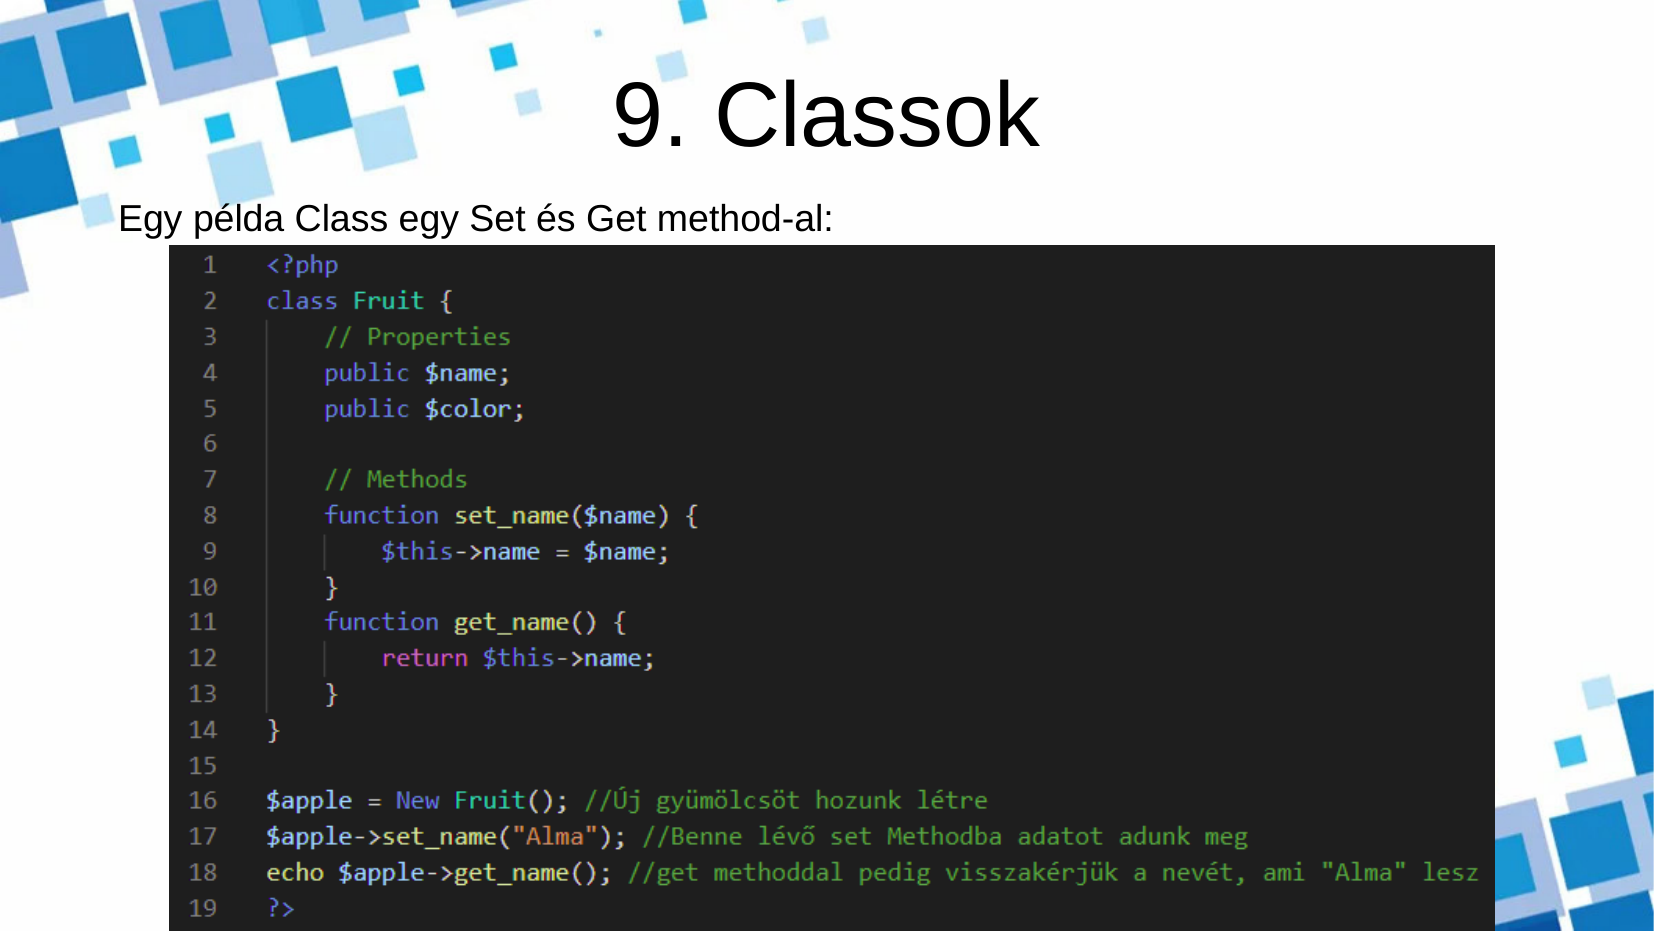

# 9. Classok
Egy példa Class egy Set és Get method-al: